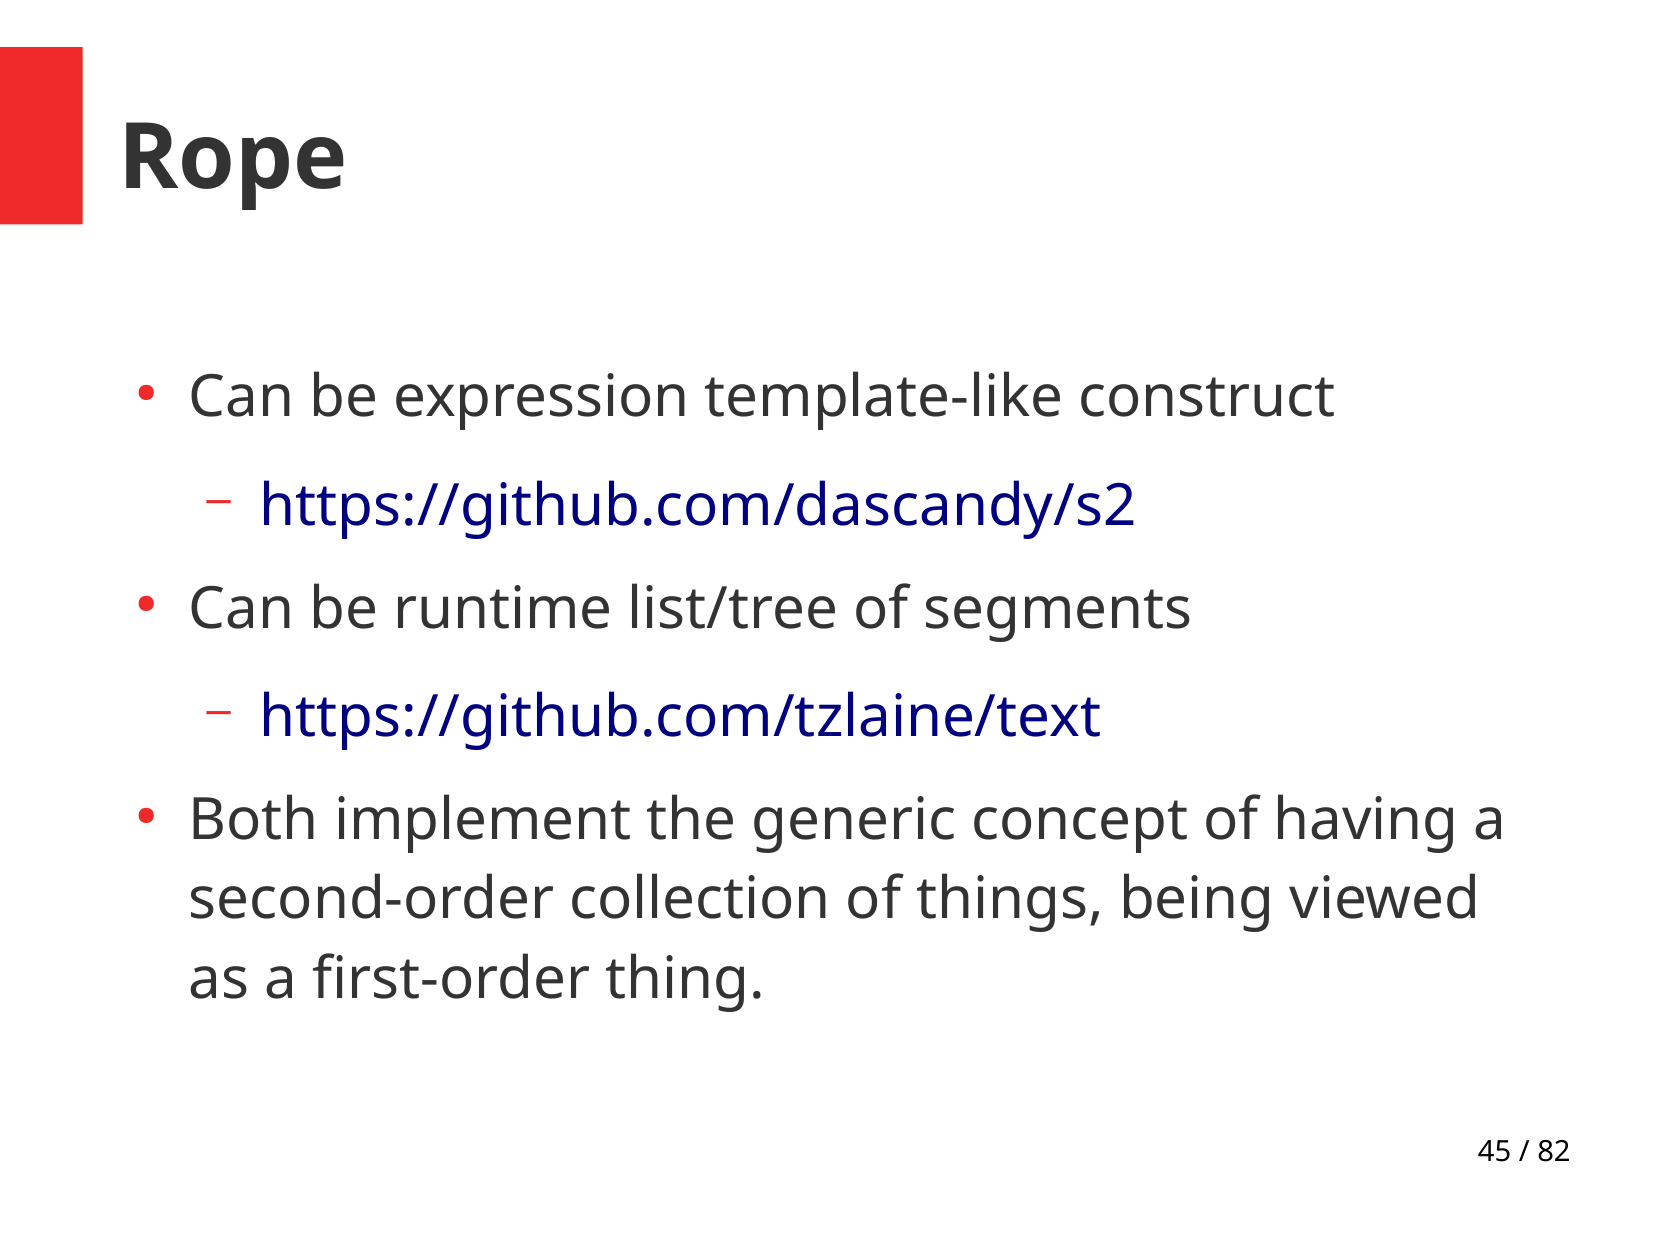

# Rope
Can be expression template-like construct
https://github.com/dascandy/s2
Can be runtime list/tree of segments
https://github.com/tzlaine/text
Both implement the generic concept of having a second-order collection of things, being viewed as a first-order thing.
45